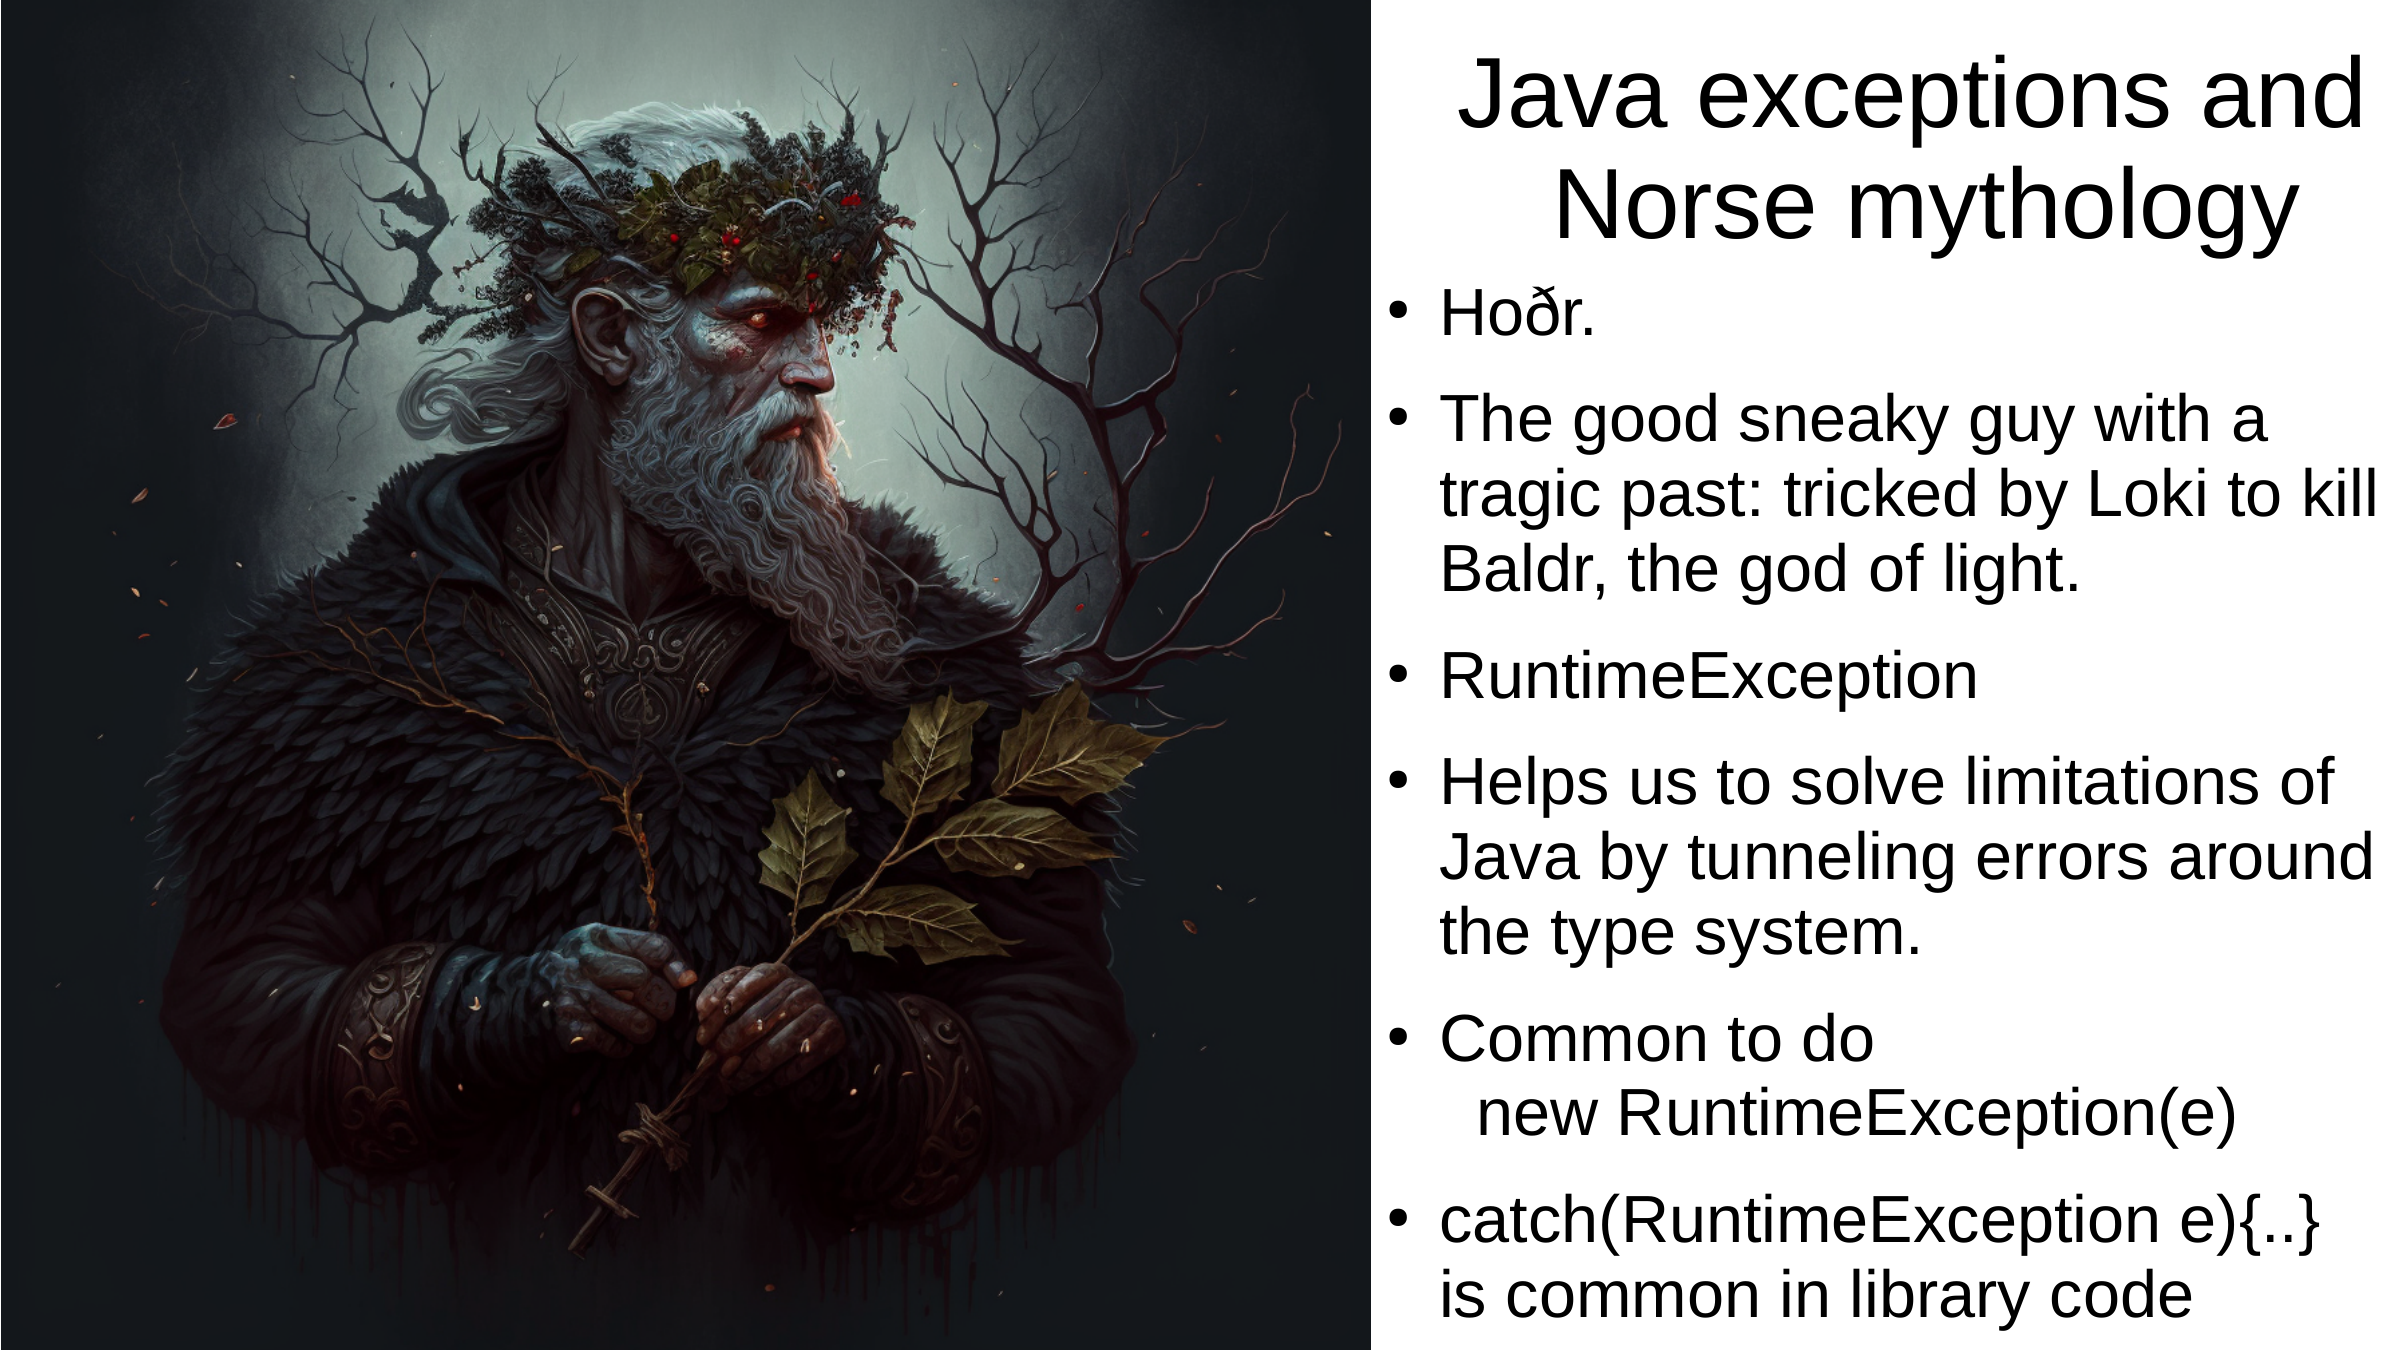

# Java exceptions and Norse mythology
Hoðr.
The good sneaky guy with a tragic past: tricked by Loki to kill Baldr, the god of light.
RuntimeException
Helps us to solve limitations of Java by tunneling errors around the type system.
Common to do
 new RuntimeException(e)
catch(RuntimeException e){..}
is common in library code